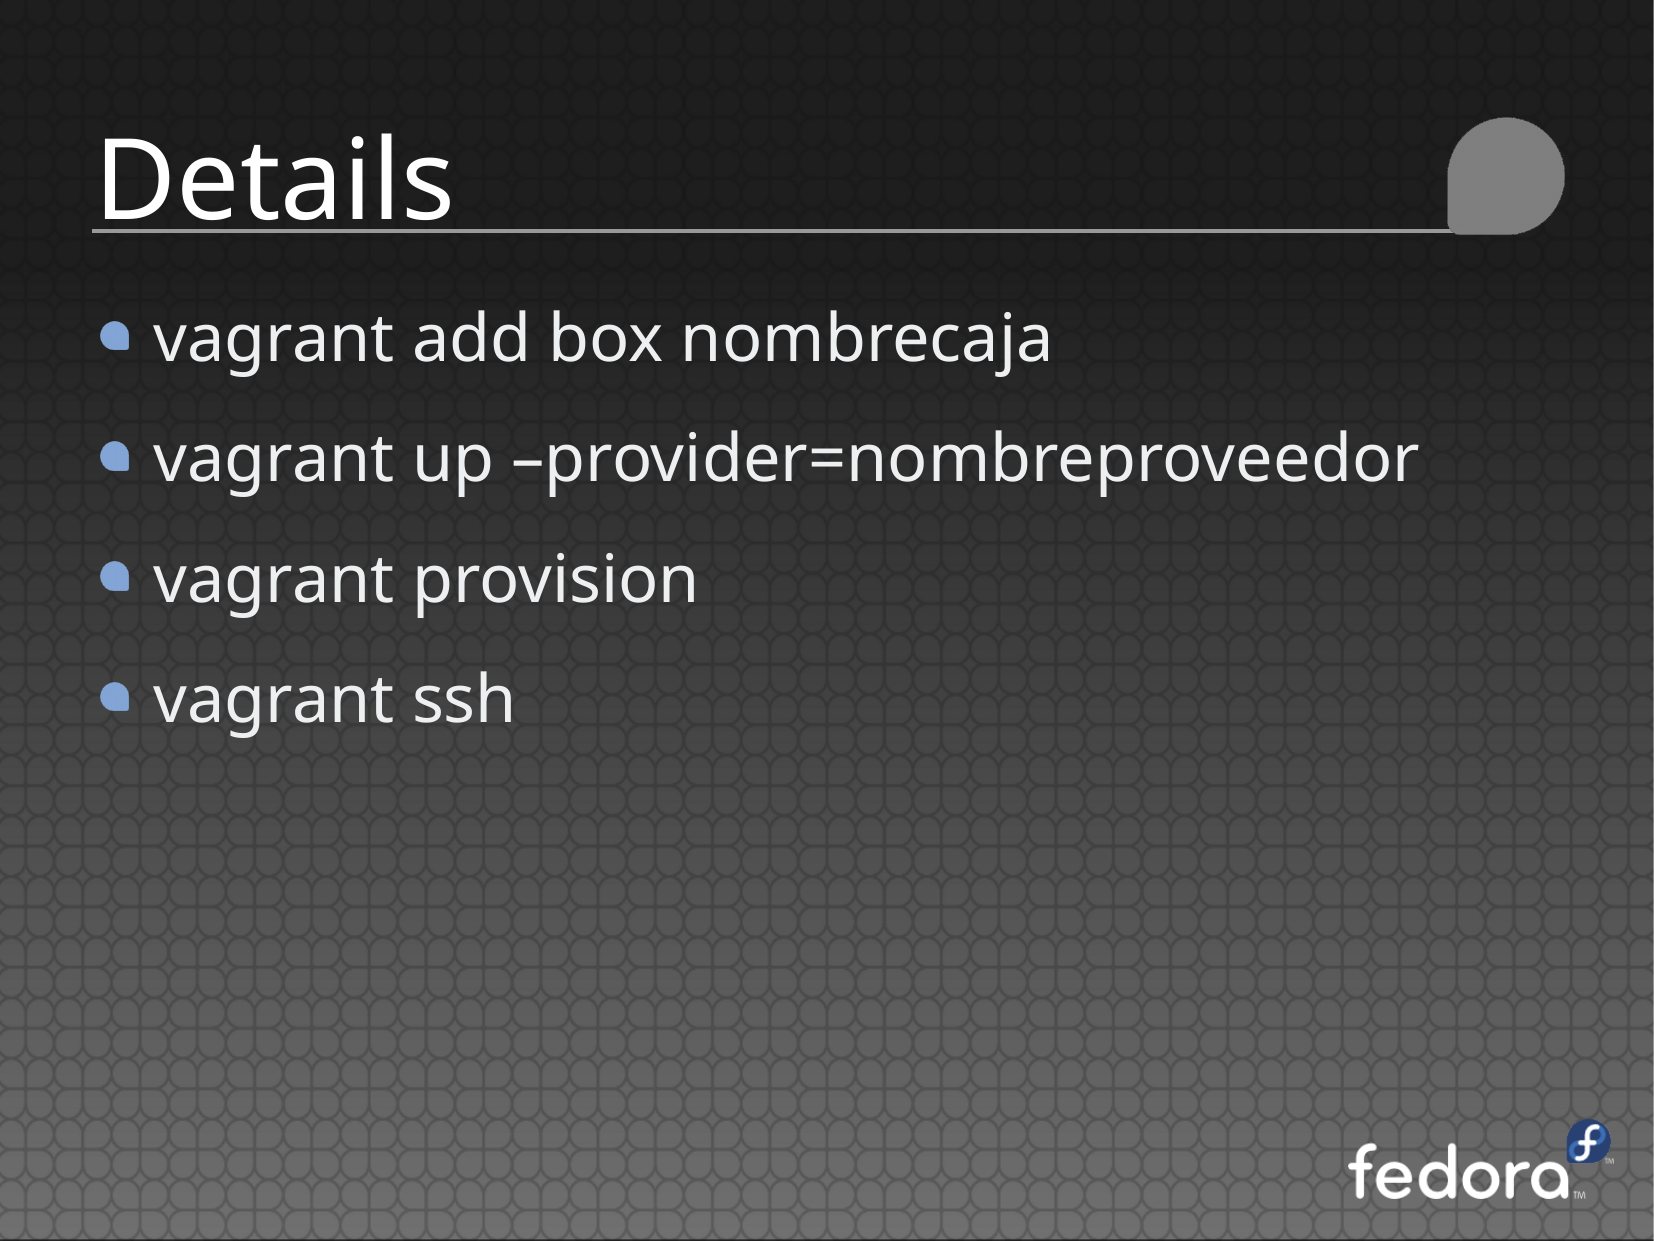

Details
# vagrant add box nombrecaja
vagrant up –provider=nombreproveedor
vagrant provision
vagrant ssh